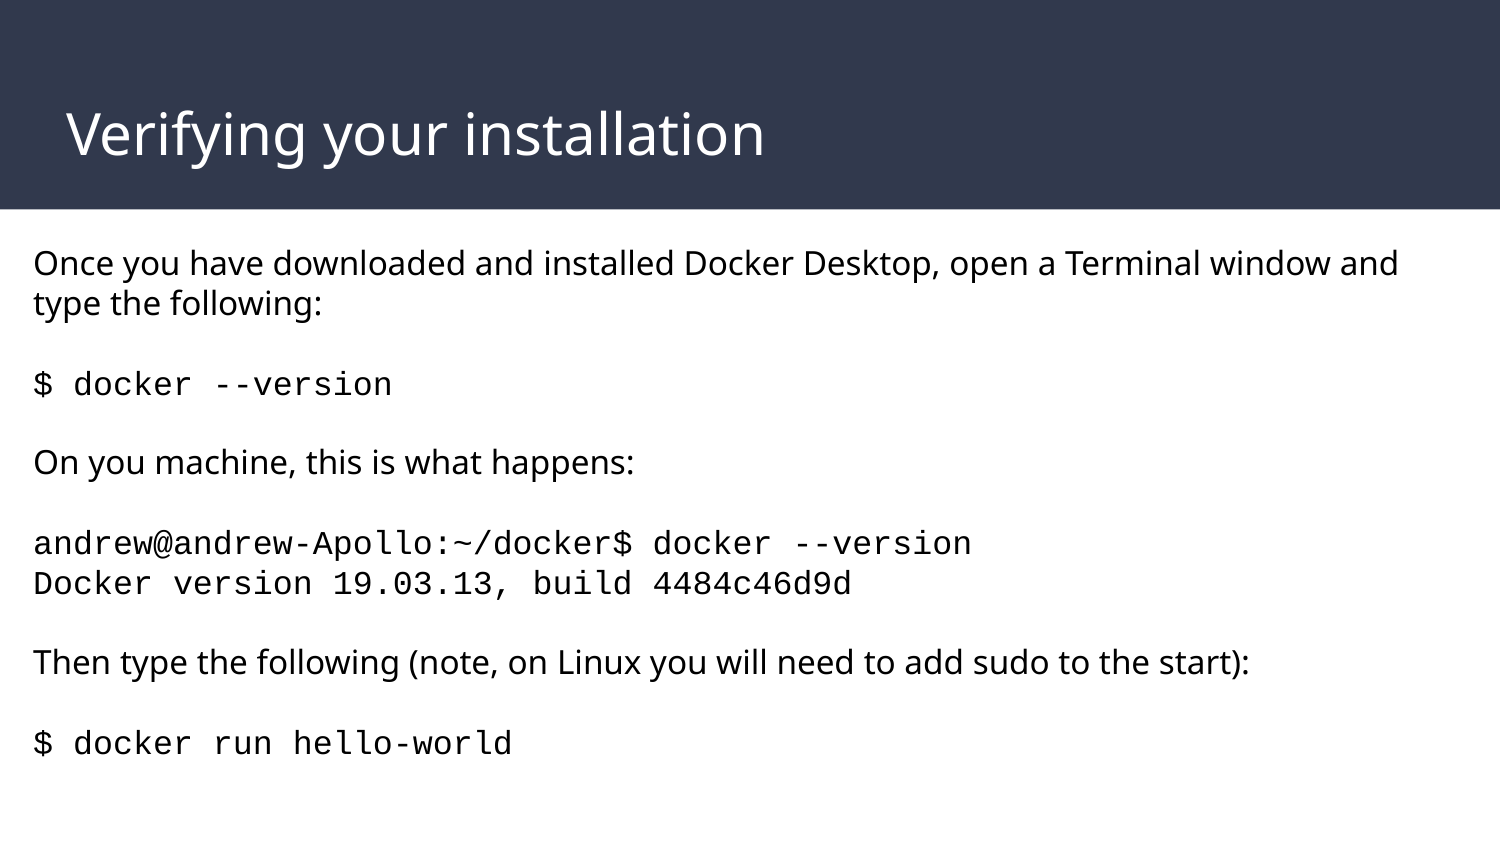

# Verifying your installation
Once you have downloaded and installed Docker Desktop, open a Terminal window and type the following:
$ docker --version
On you machine, this is what happens:
andrew@andrew-Apollo:~/docker$ docker --version
Docker version 19.03.13, build 4484c46d9d
Then type the following (note, on Linux you will need to add sudo to the start):
$ docker run hello-world